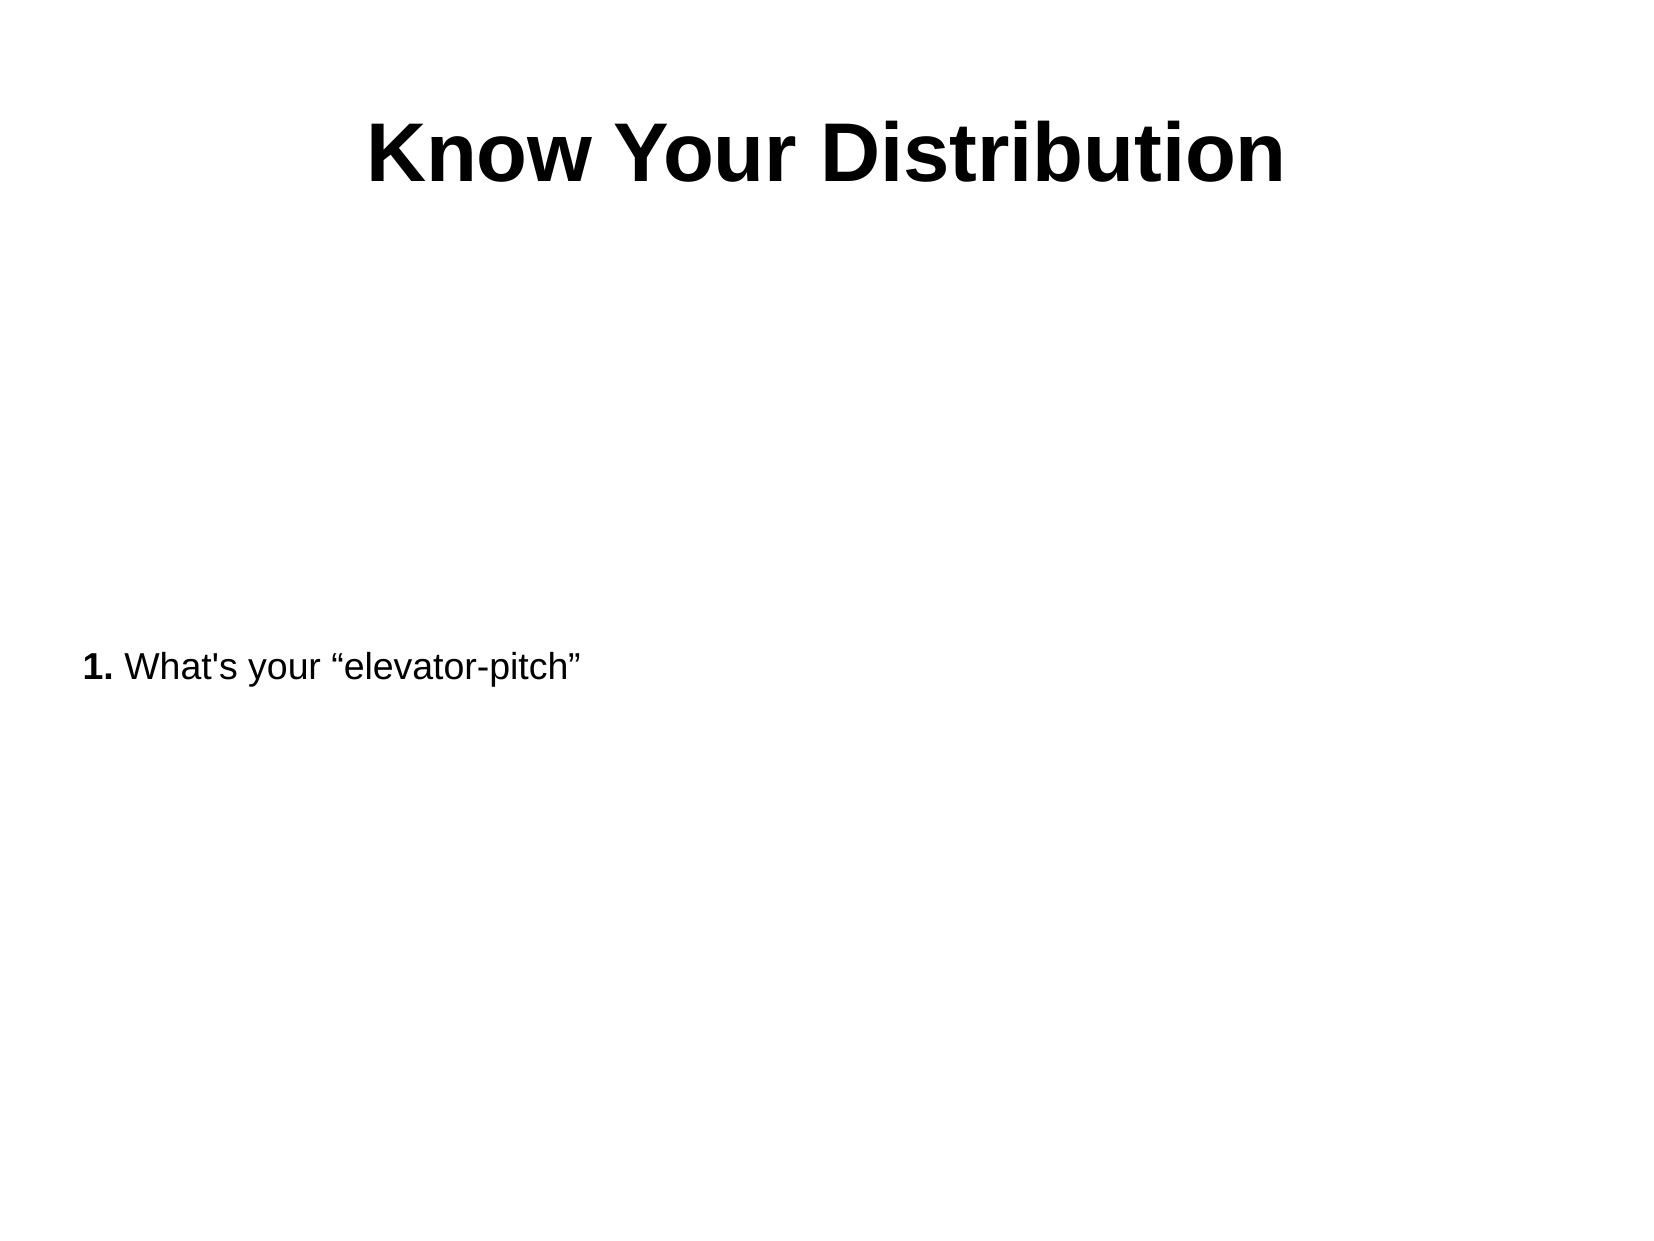

Know Your Distribution
# 1. What's your “elevator-pitch”